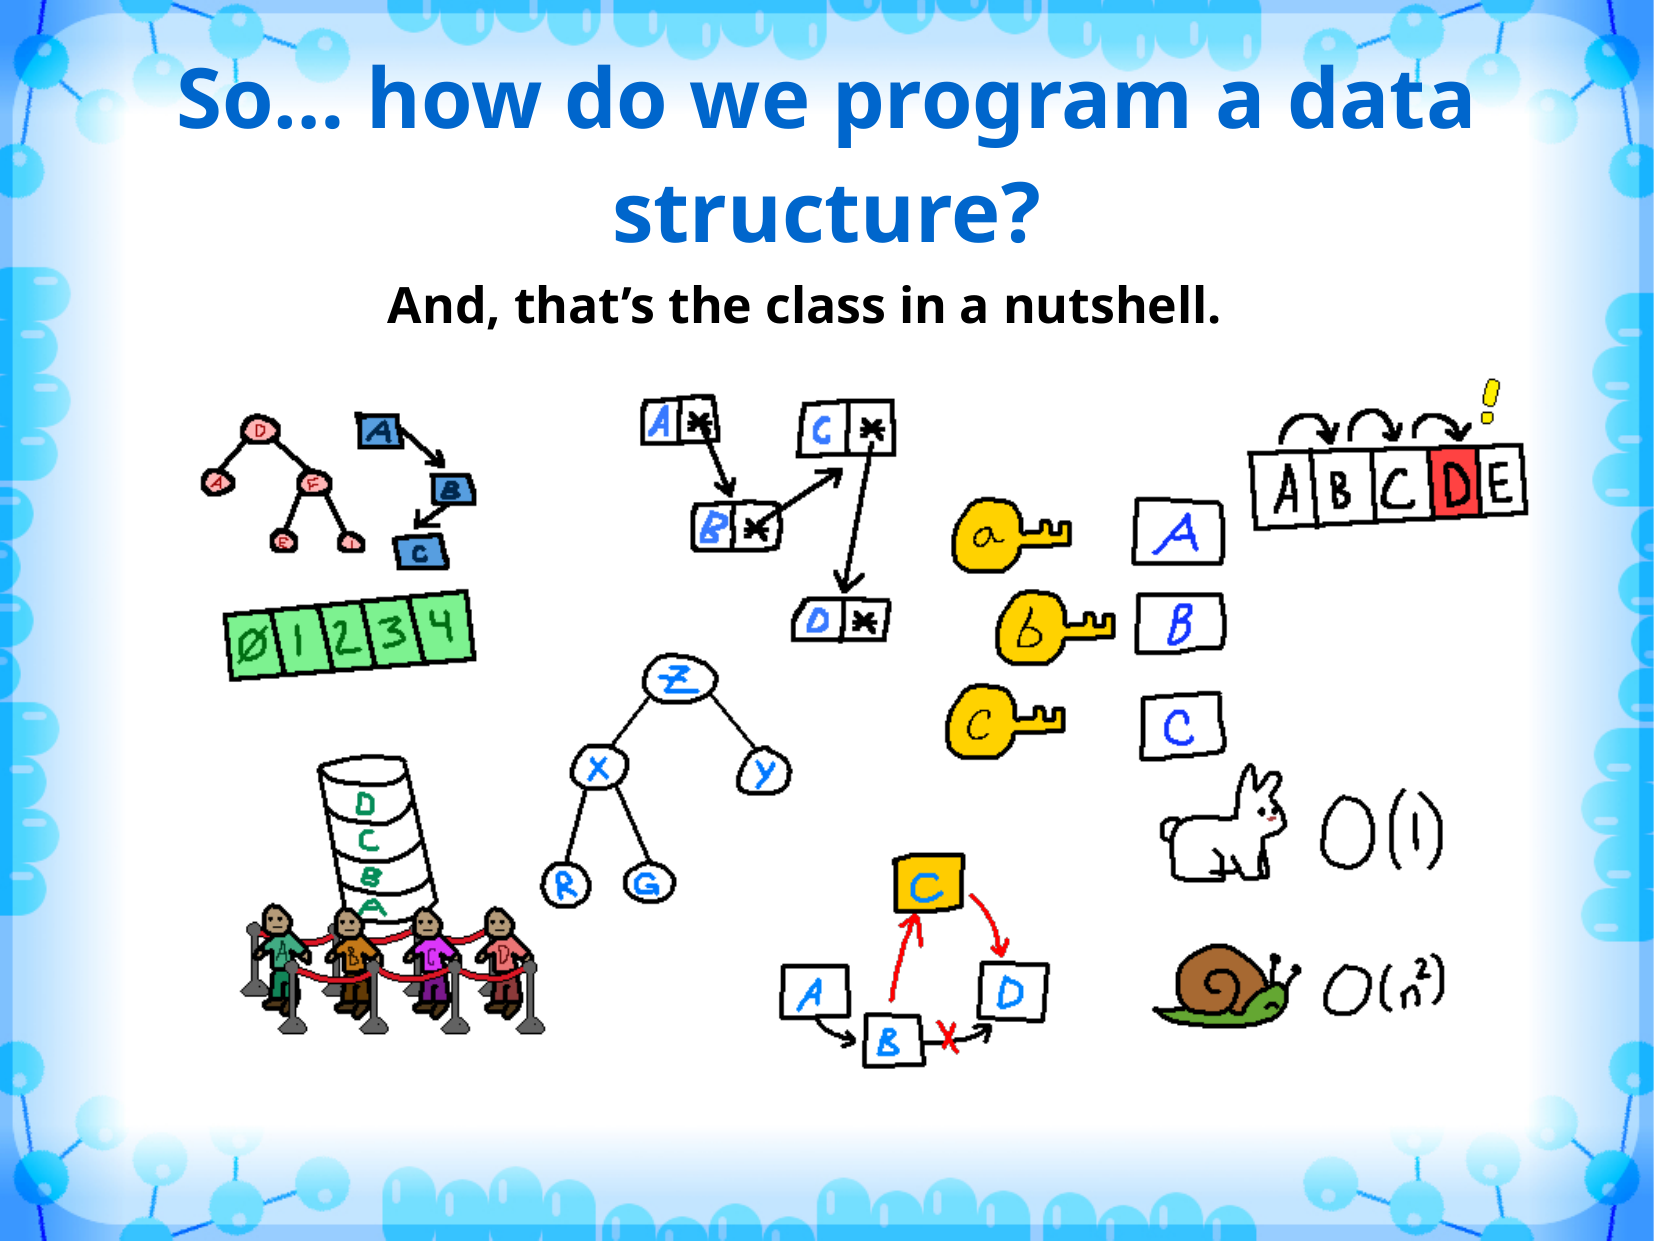

# So… how do we program a data structure?
And, that’s the class in a nutshell.